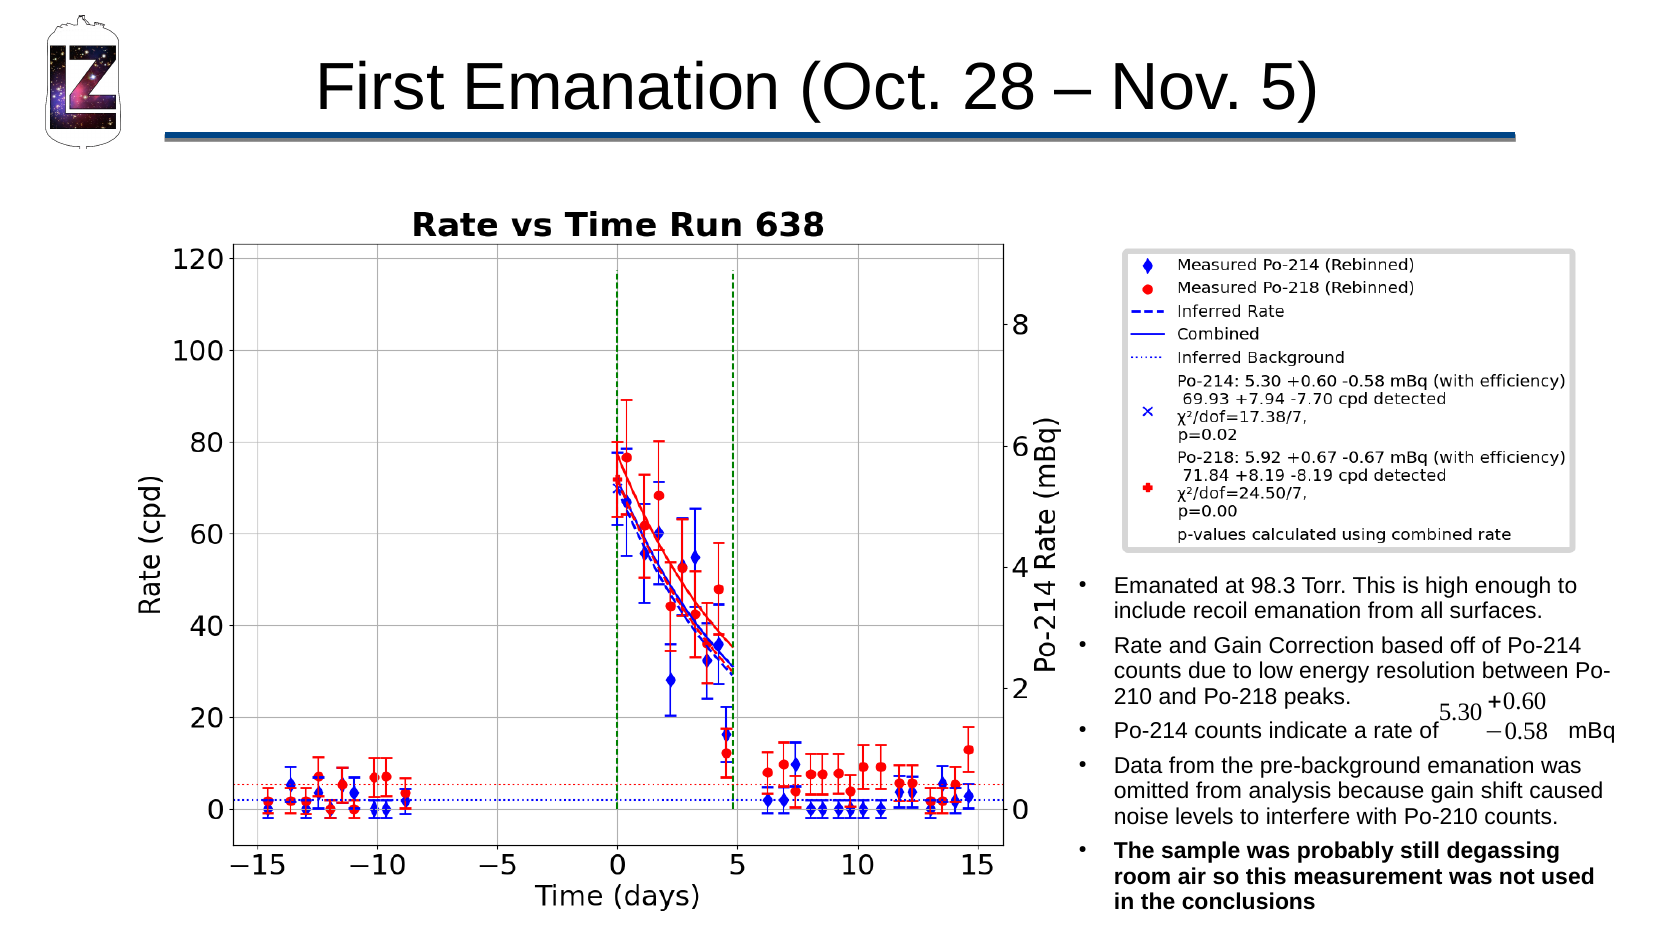

# First Emanation (Oct. 28 – Nov. 5)
Emanated at 98.3 Torr. This is high enough to include recoil emanation from all surfaces.
Rate and Gain Correction based off of Po-214 counts due to low energy resolution between Po-210 and Po-218 peaks.
Po-214 counts indicate a rate of mBq
Data from the pre-background emanation was omitted from analysis because gain shift caused noise levels to interfere with Po-210 counts.
The sample was probably still degassing room air so this measurement was not used in the conclusions